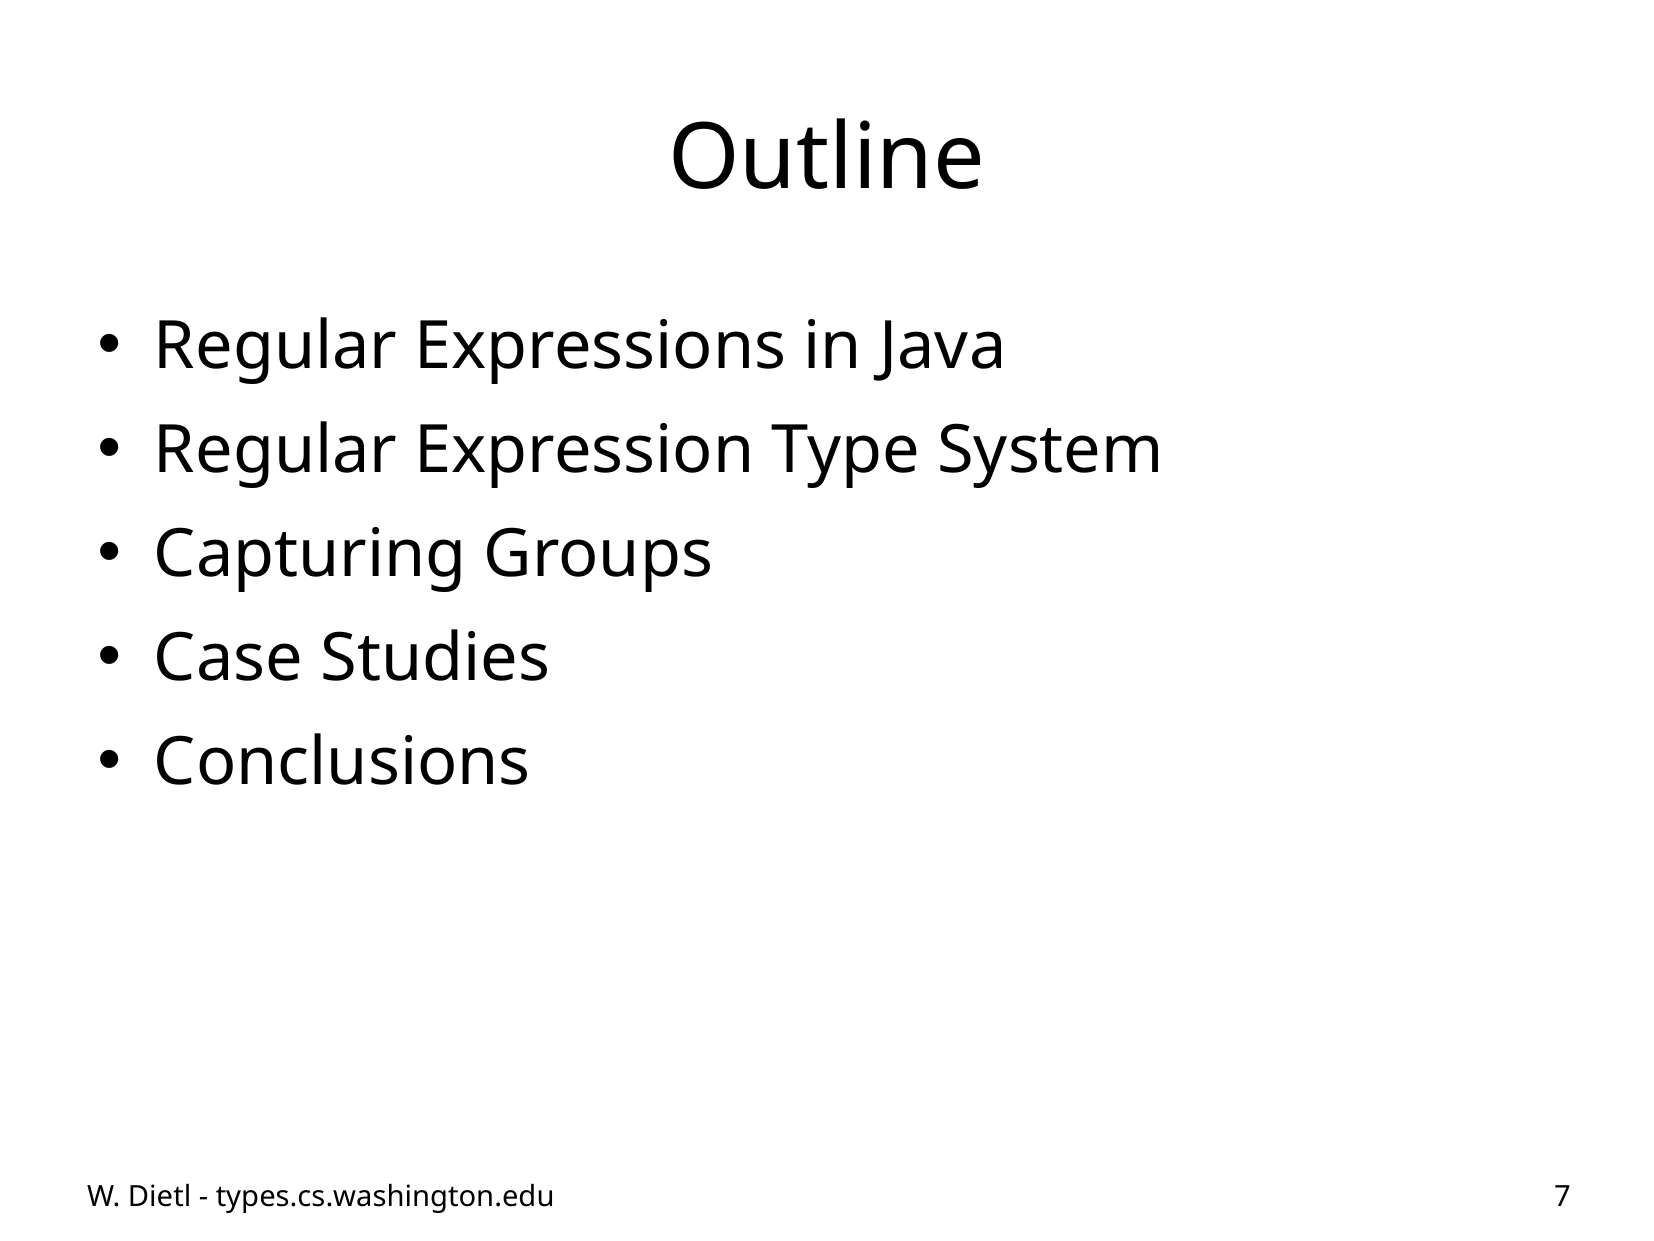

# Outline
Regular Expressions in Java
Regular Expression Type System
Capturing Groups
Case Studies
Conclusions
W. Dietl - types.cs.washington.edu
7